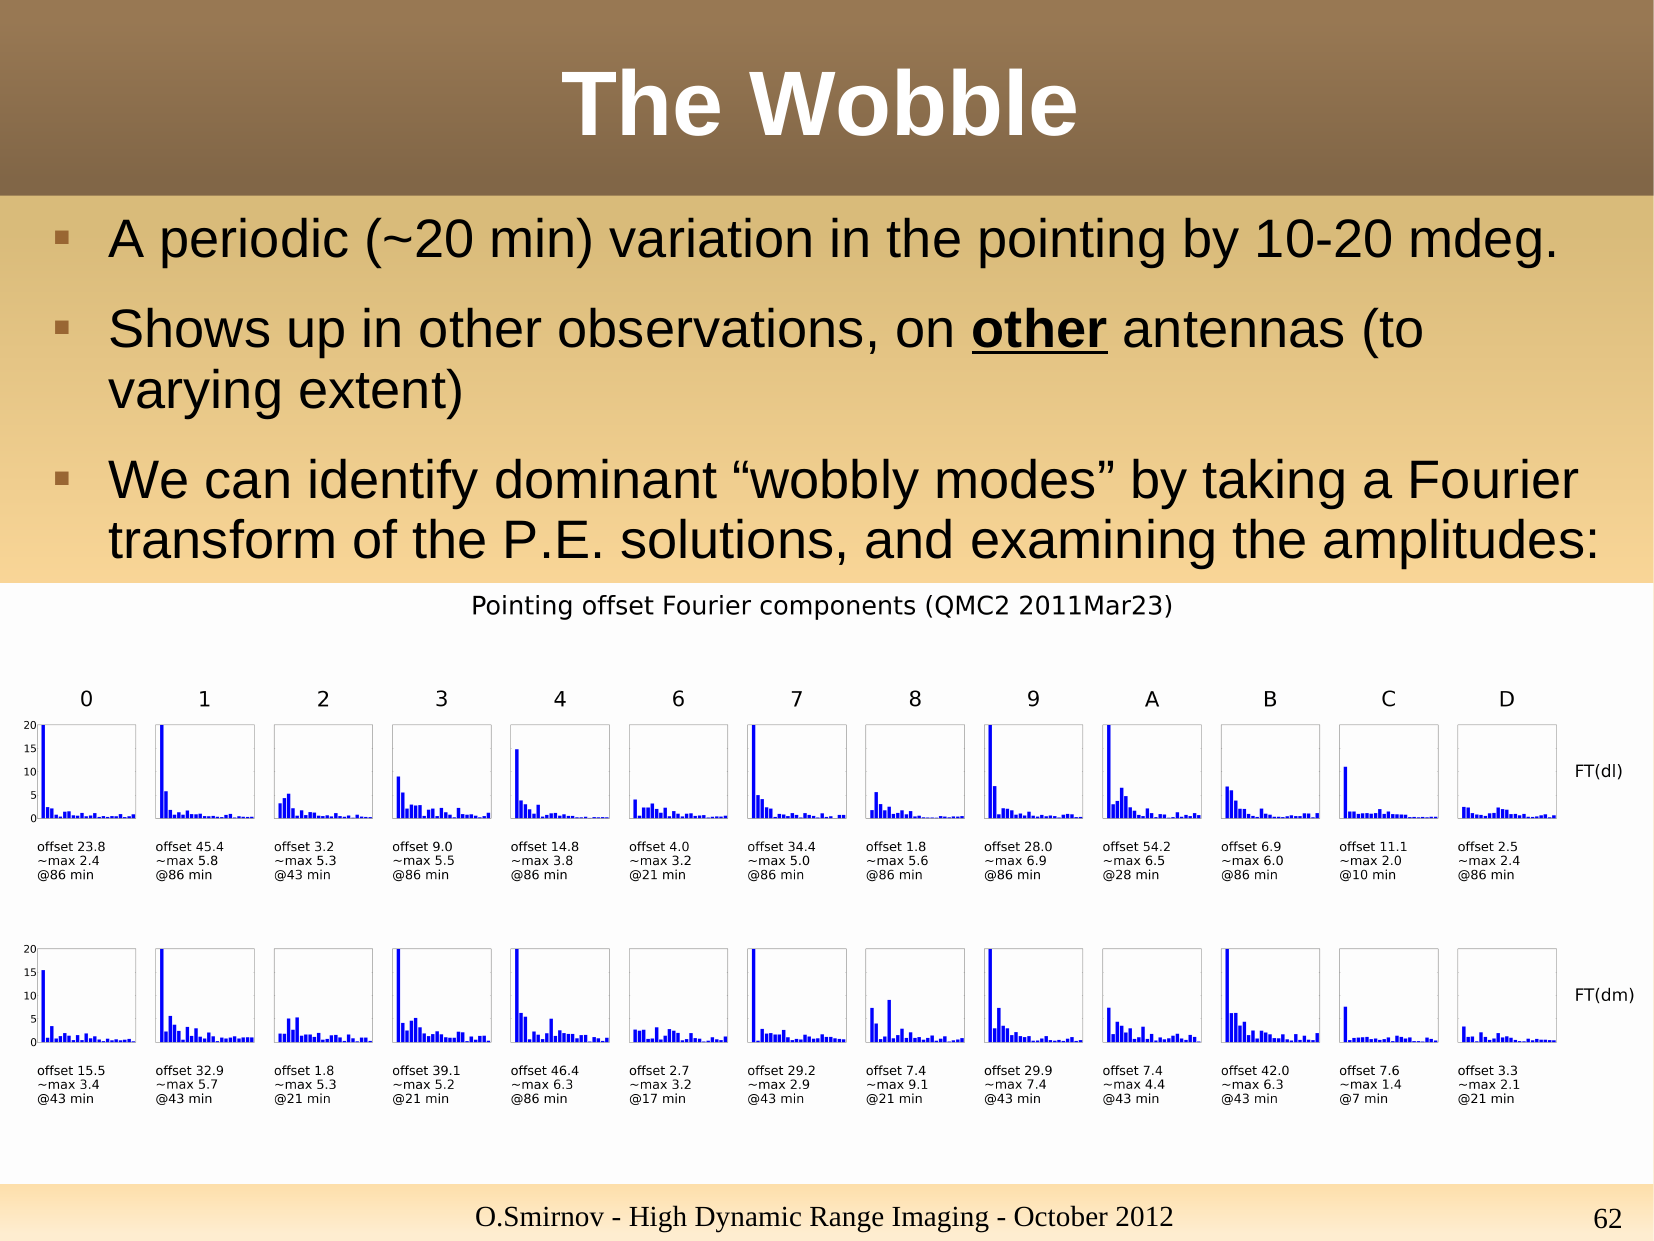

# The Wobble
A periodic (~20 min) variation in the pointing by 10-20 mdeg.
Shows up in other observations, on other antennas (to varying extent)
We can identify dominant “wobbly modes” by taking a Fourier transform of the P.E. solutions, and examining the amplitudes:
O.Smirnov - High Dynamic Range Imaging - October 2012
62